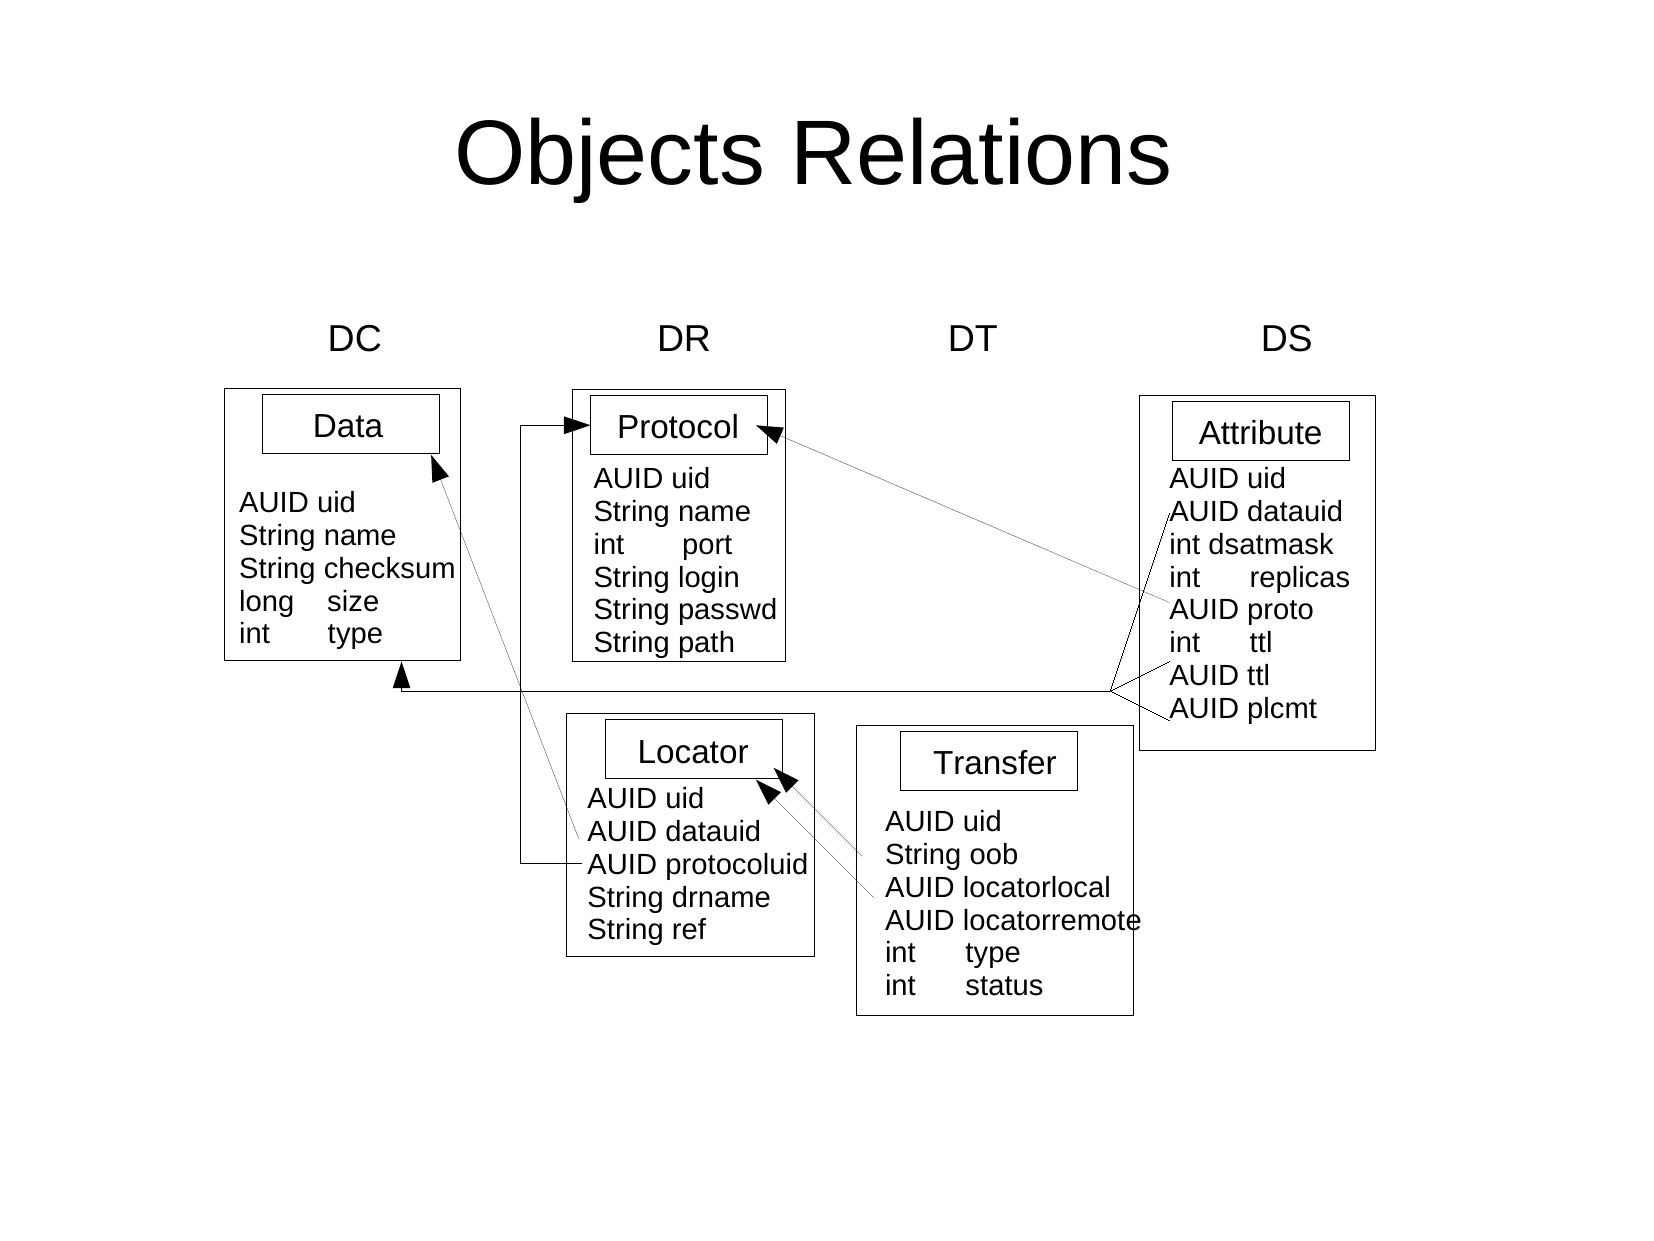

# Objects Relations
DC
DR
DT
DS
Data
Protocol
Attribute
AUID uid
String name
int port
String login
String passwd
String path
AUID uid
AUID datauid
int dsatmask
int replicas
AUID proto
int ttl
AUID ttl
AUID plcmt
AUID uid
String name
String checksum
long size
int type
Locator
Transfer
AUID uid
AUID datauid
AUID protocoluid
String drname
String ref
AUID uid
String oob
AUID locatorlocal
AUID locatorremote
int type
int status